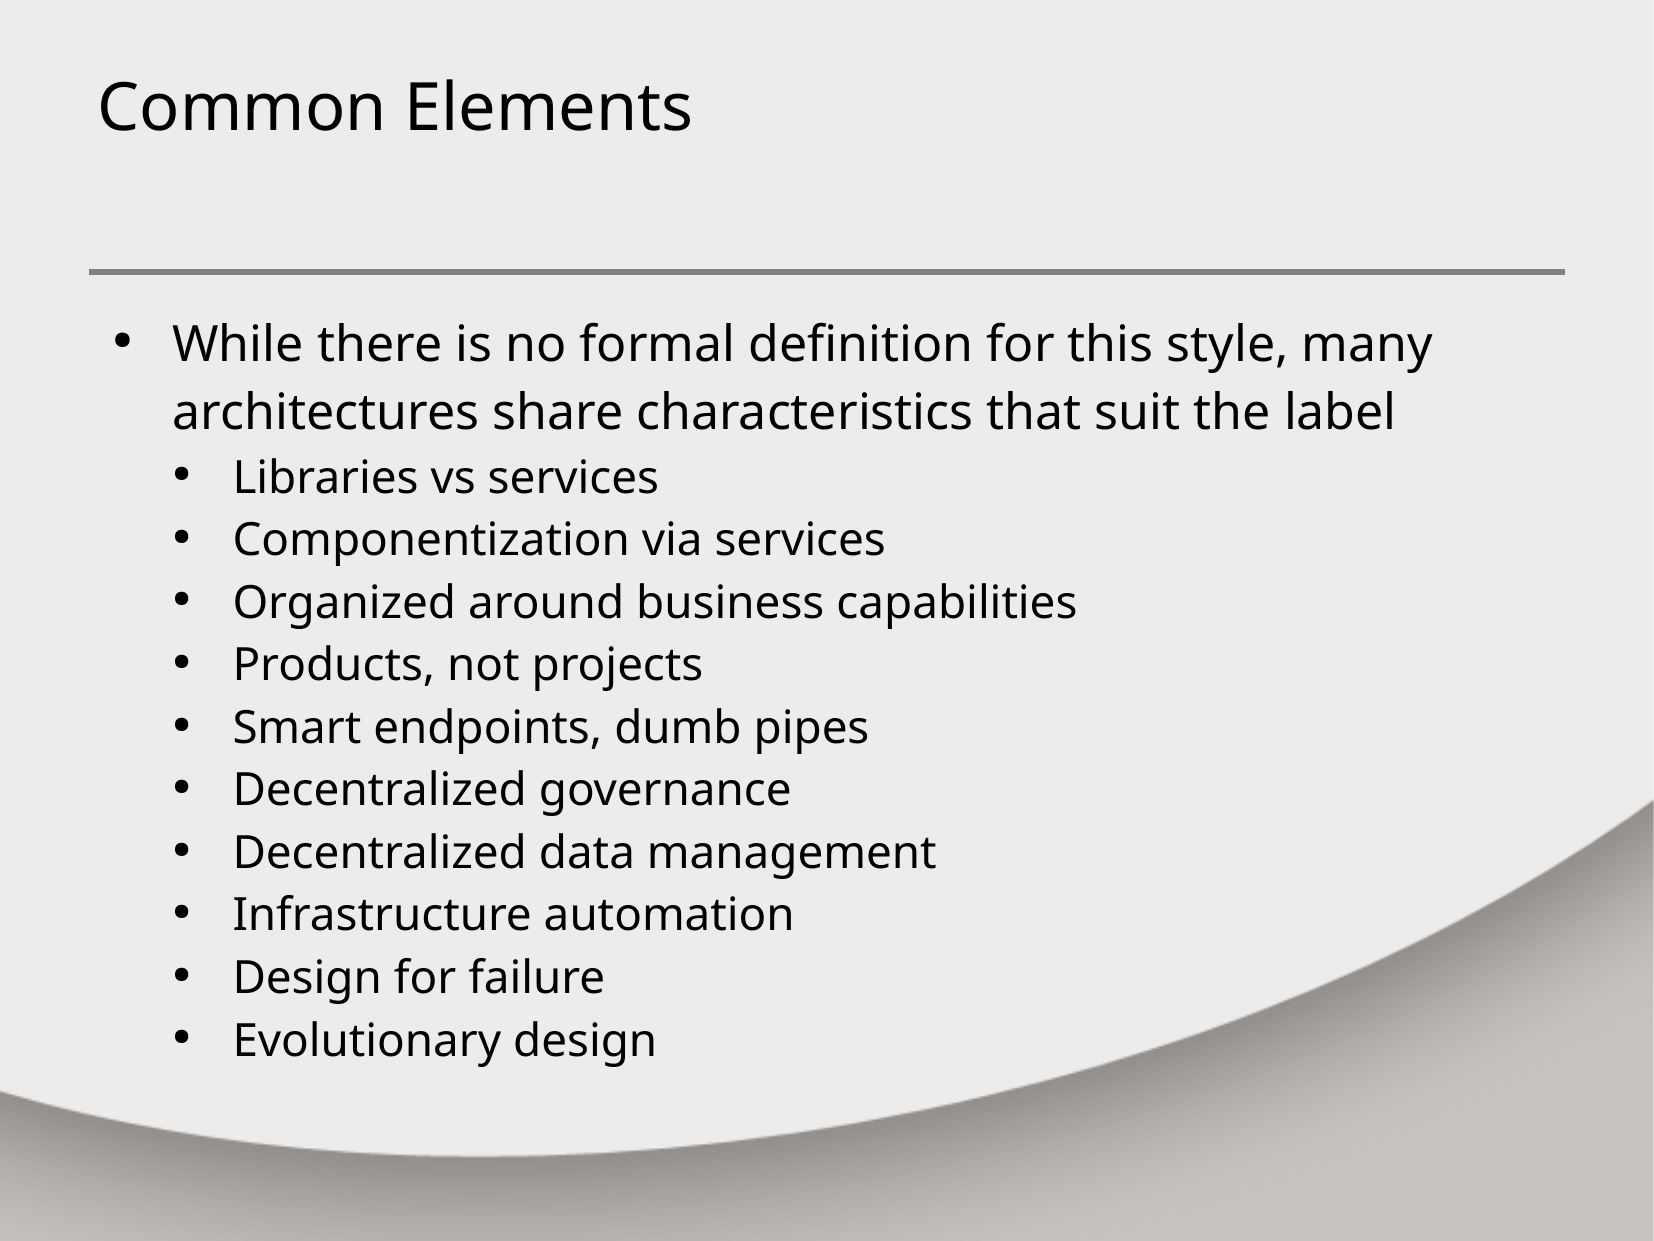

# Common Elements
While there is no formal definition for this style, many architectures share characteristics that suit the label
Libraries vs services
Componentization via services
Organized around business capabilities
Products, not projects
Smart endpoints, dumb pipes
Decentralized governance
Decentralized data management
Infrastructure automation
Design for failure
Evolutionary design